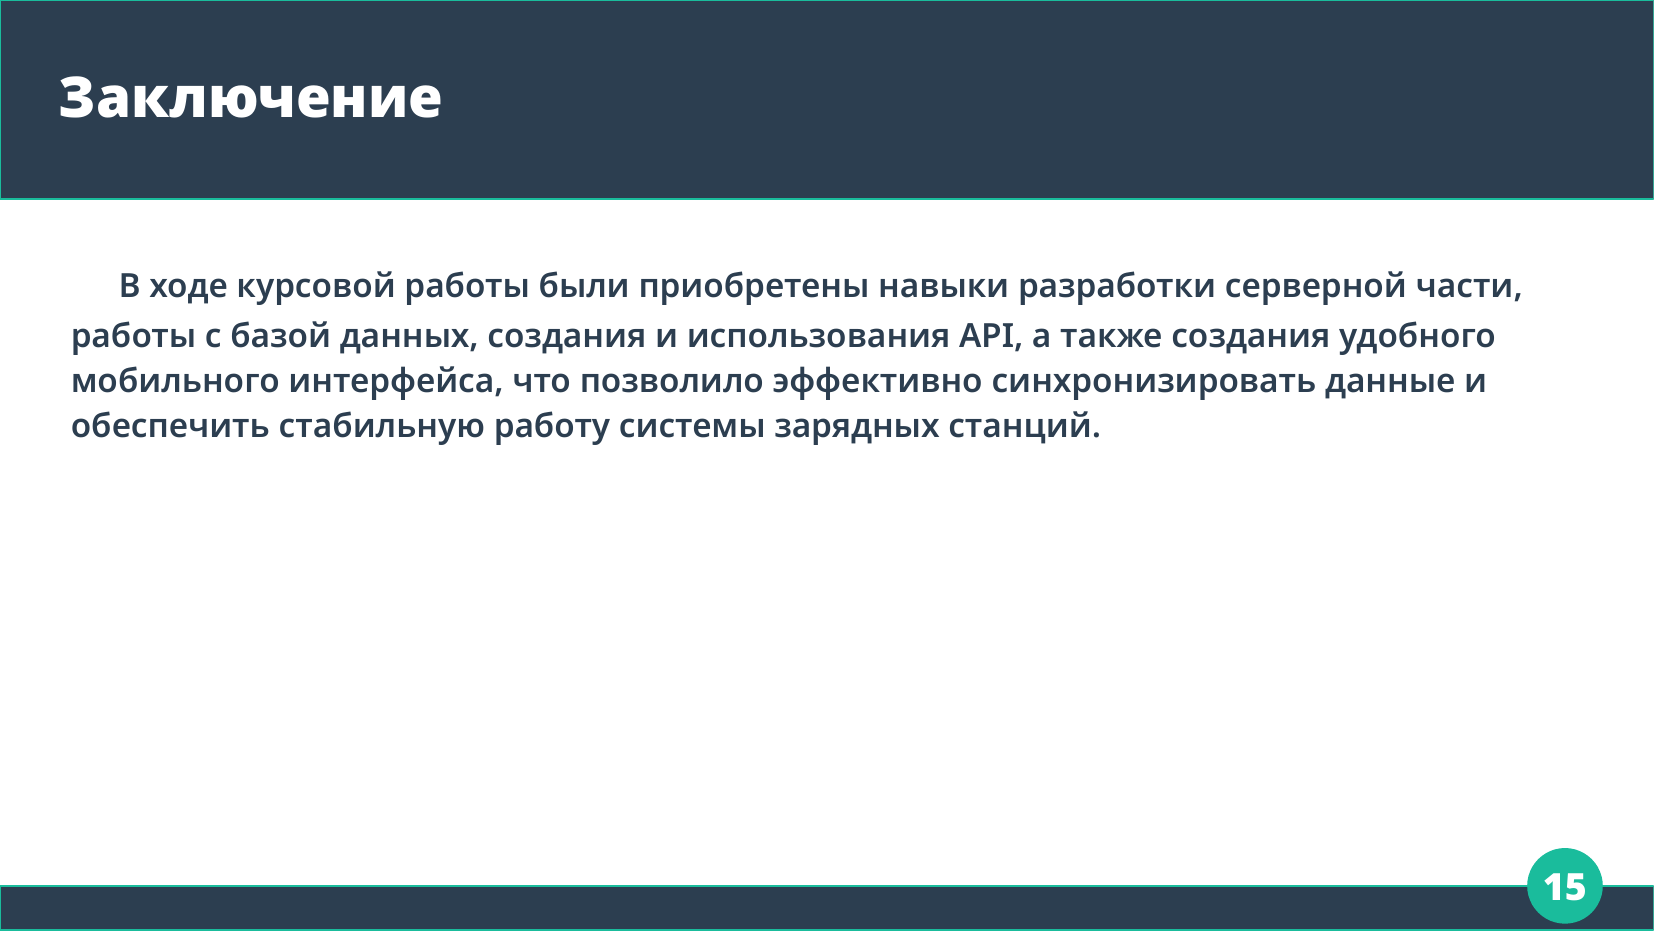

# Заключение
 В ходе курсовой работы были приобретены навыки разработки серверной части, работы с базой данных, создания и использования API, а также создания удобного мобильного интерфейса, что позволило эффективно синхронизировать данные и обеспечить стабильную работу системы зарядных станций.
15